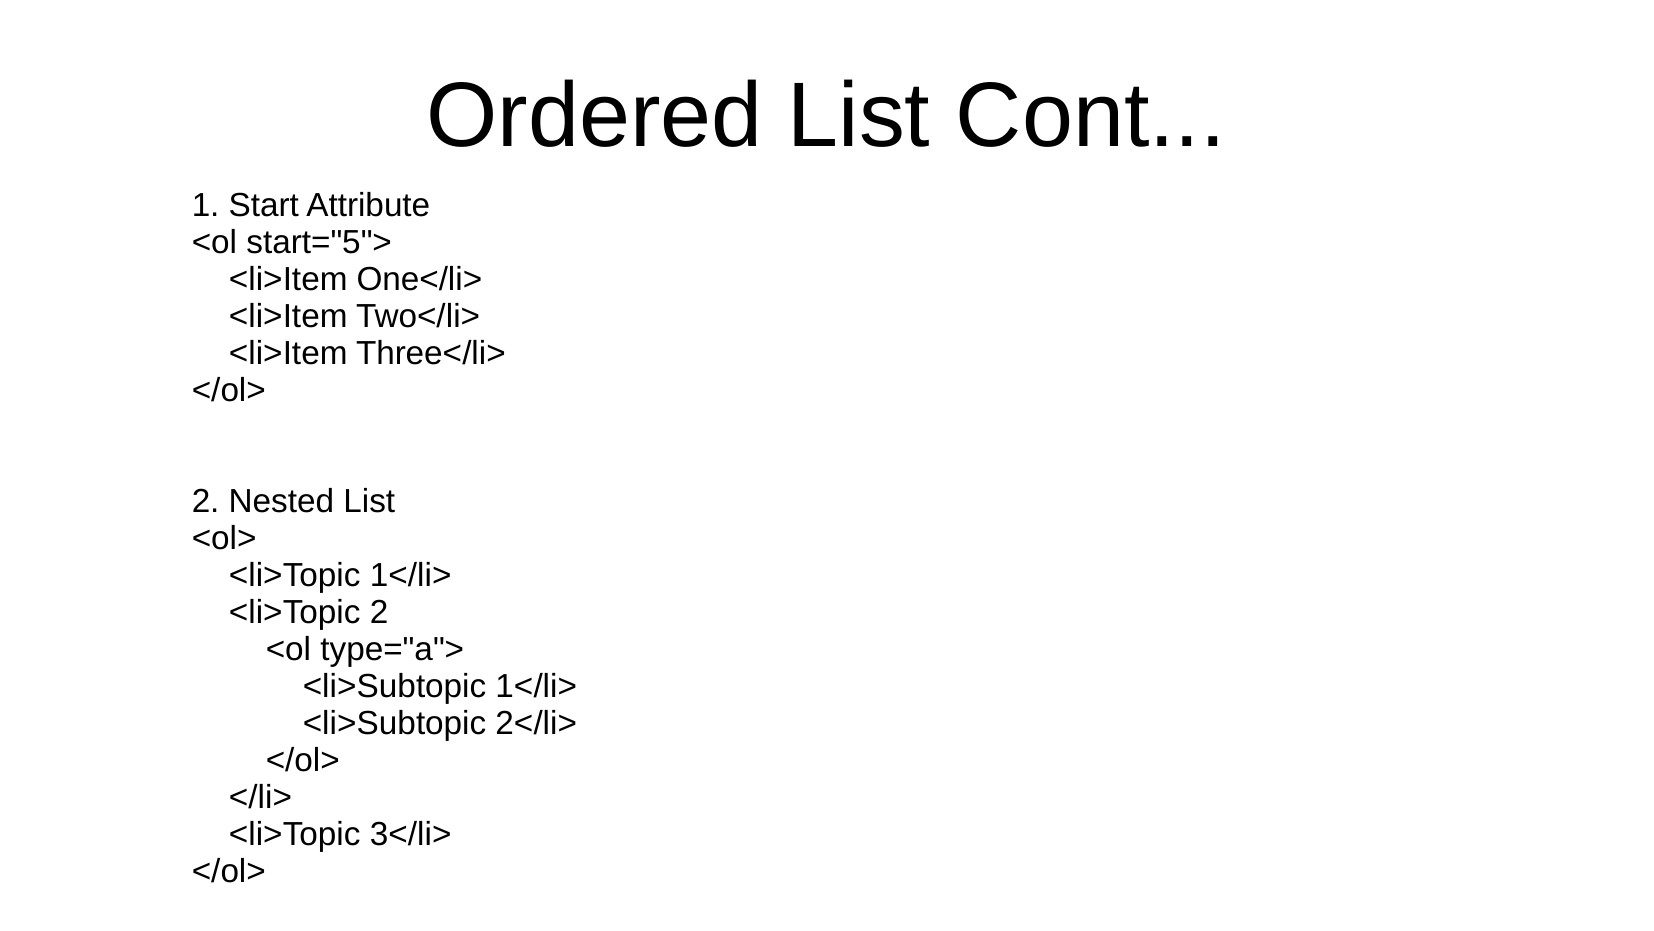

# Ordered List Cont...
1. Start Attribute
<ol start="5">
 <li>Item One</li>
 <li>Item Two</li>
 <li>Item Three</li>
</ol>
2. Nested List
<ol>
 <li>Topic 1</li>
 <li>Topic 2
 <ol type="a">
 <li>Subtopic 1</li>
 <li>Subtopic 2</li>
 </ol>
 </li>
 <li>Topic 3</li>
</ol>